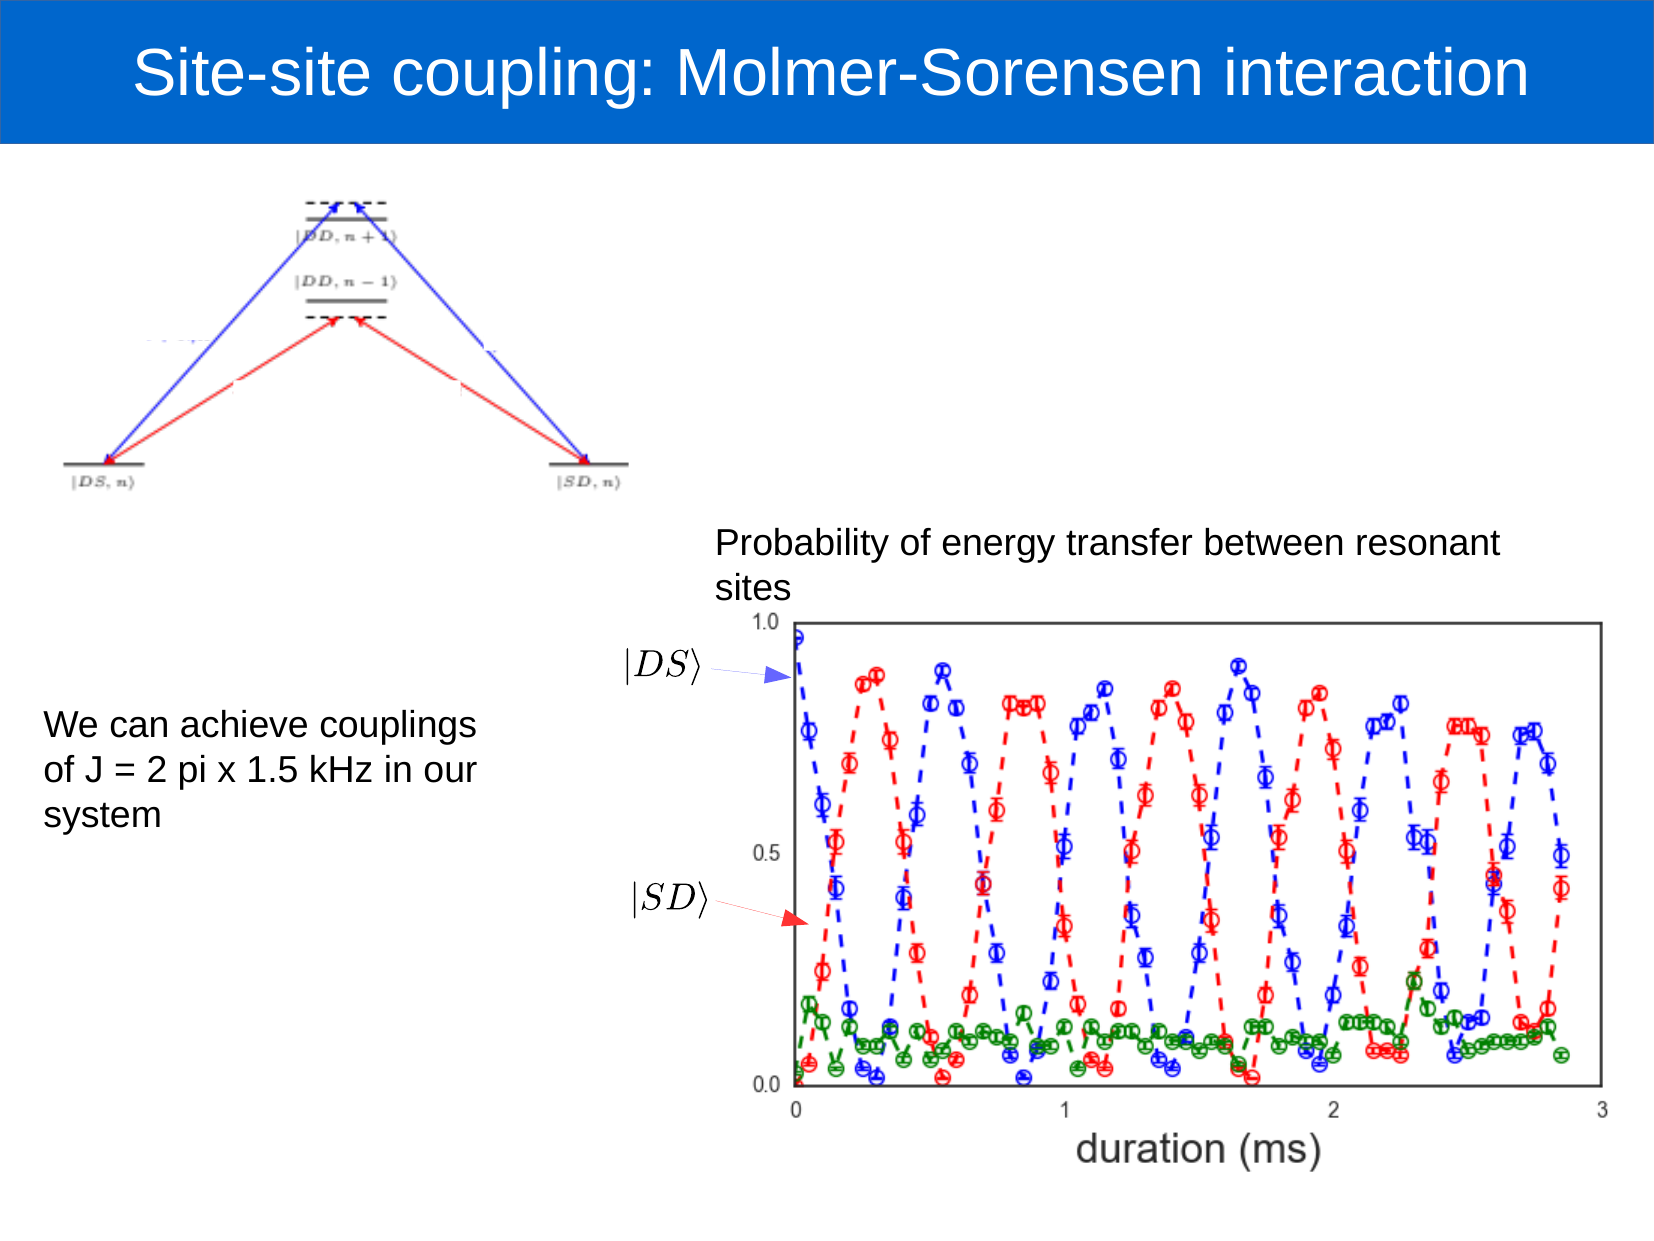

# Site-site coupling: Molmer-Sorensen interaction
Probability of energy transfer between resonant sites
We can achieve couplings
of J = 2 pi x 1.5 kHz in our
system